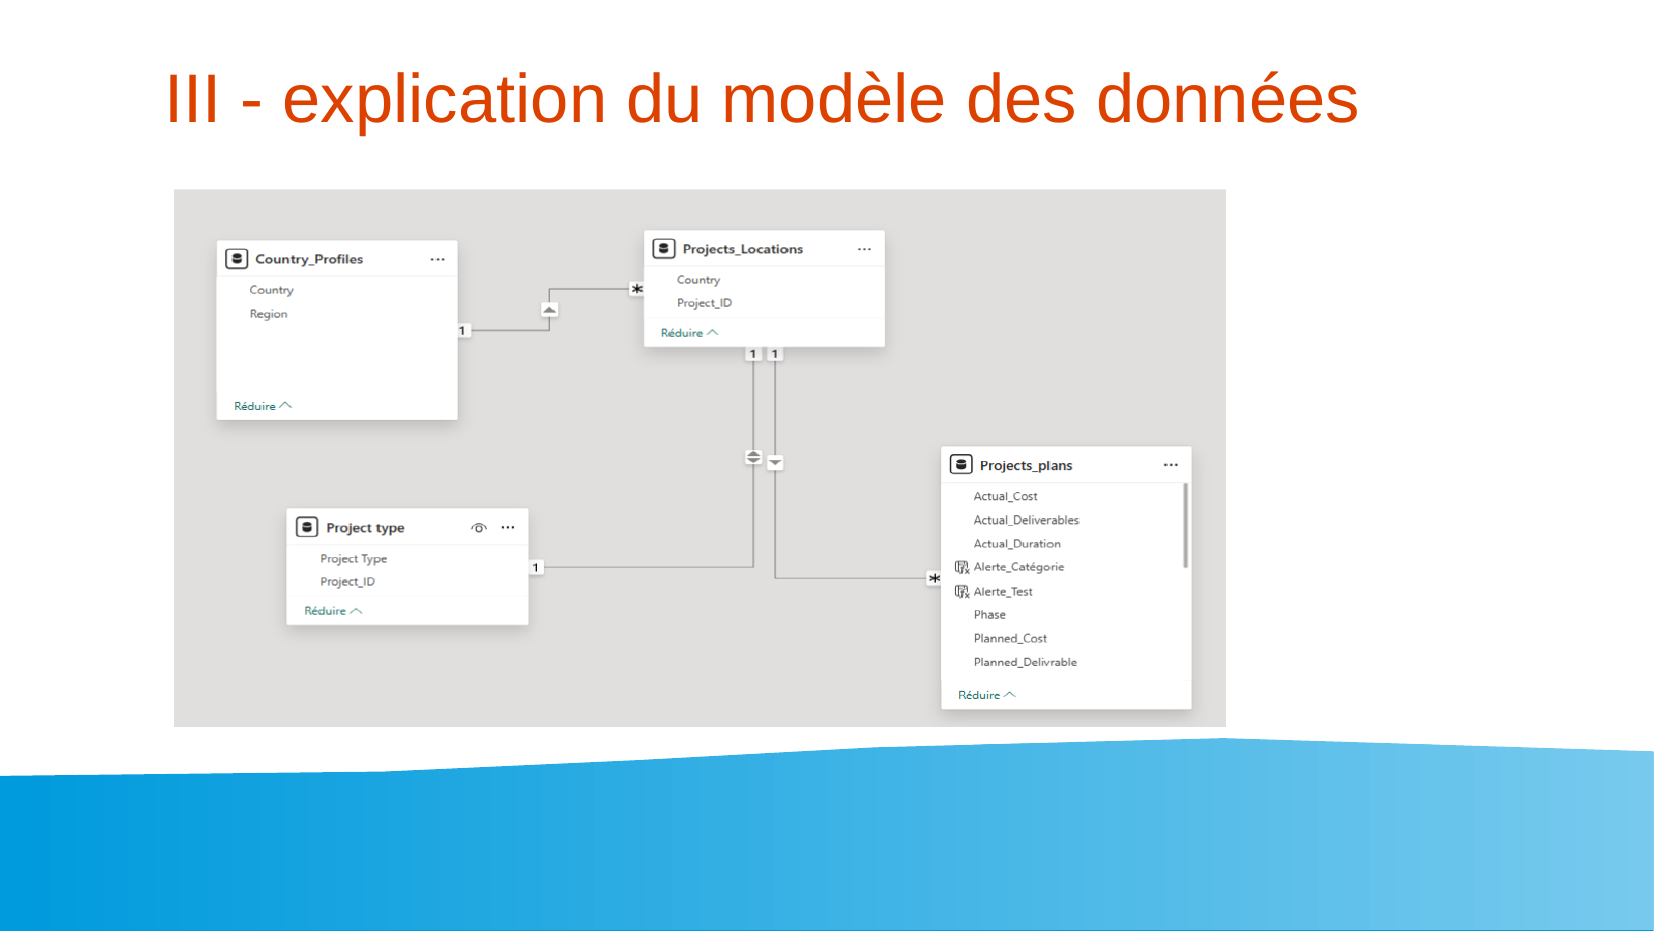

# III - explication du modèle des données